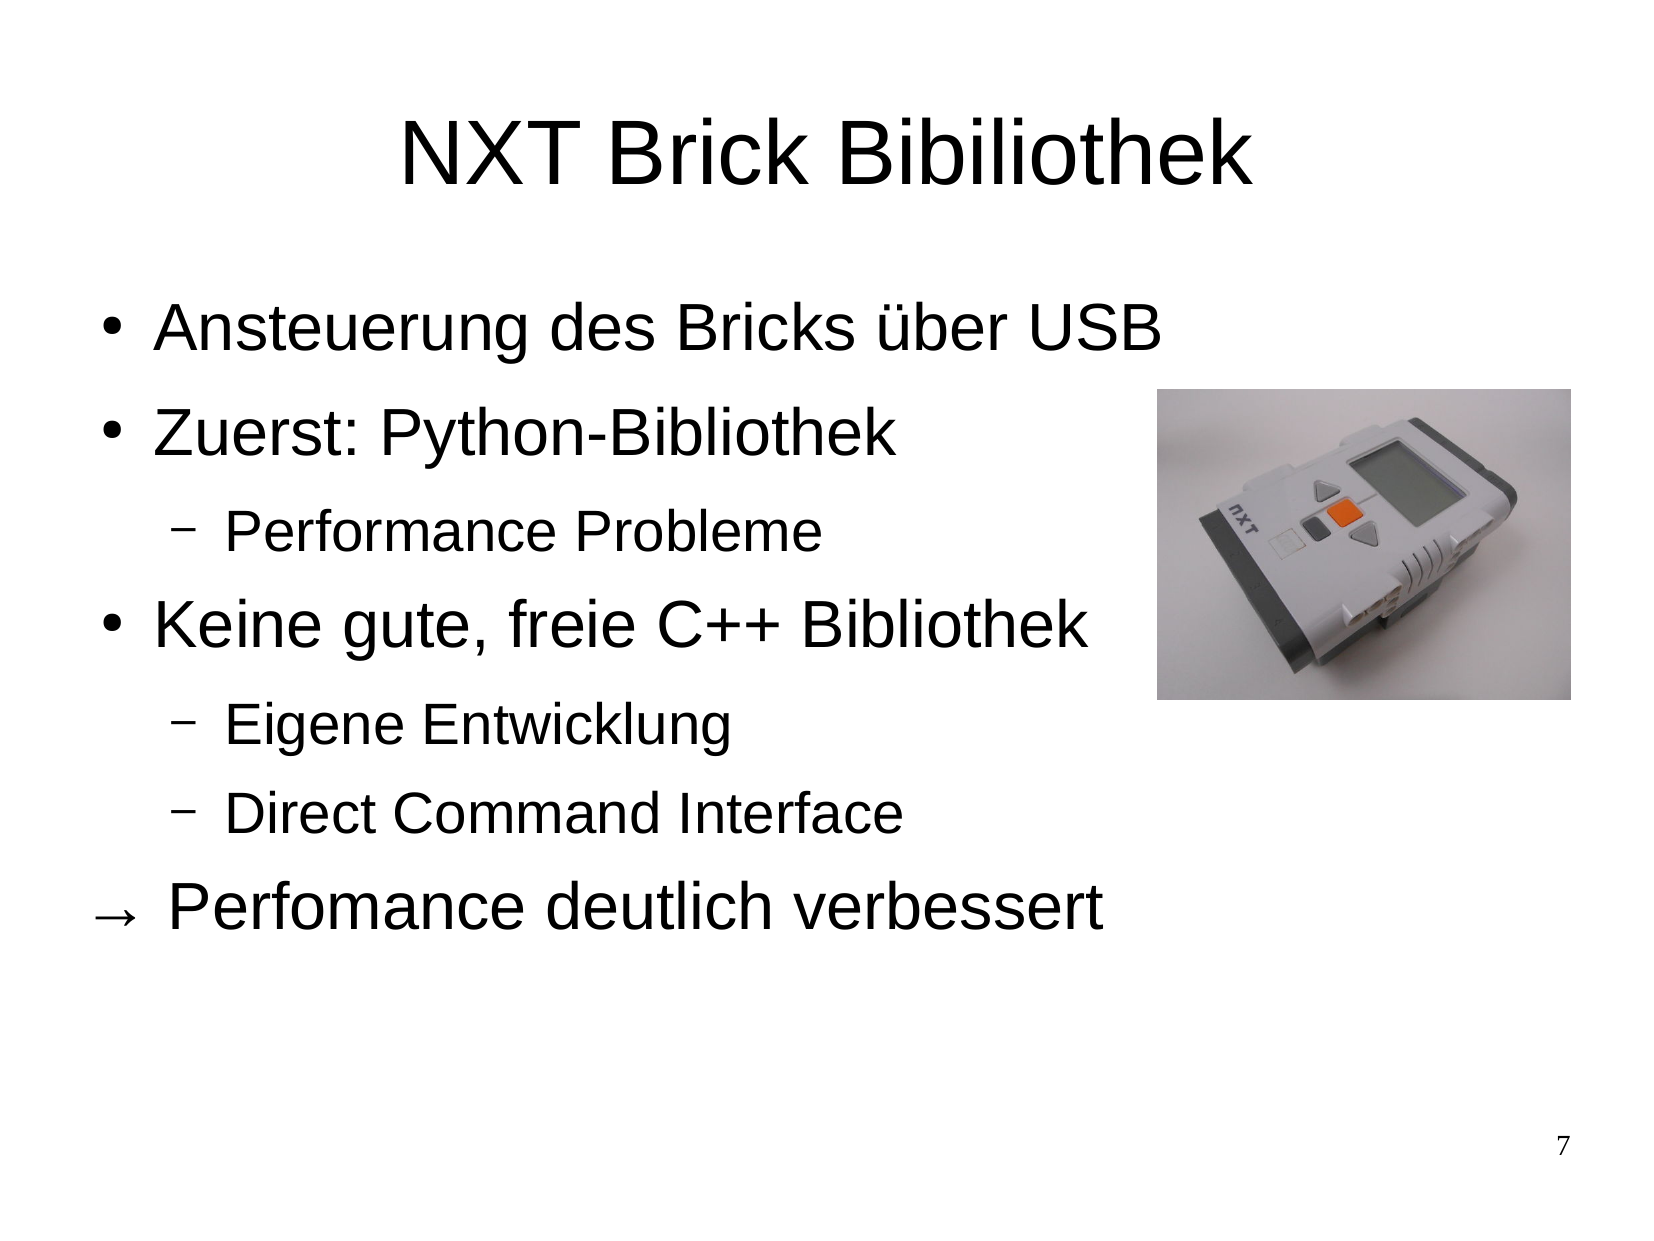

# NXT Brick Bibiliothek
Ansteuerung des Bricks über USB
Zuerst: Python-Bibliothek
Performance Probleme
Keine gute, freie C++ Bibliothek
Eigene Entwicklung
Direct Command Interface
→ Perfomance deutlich verbessert
7